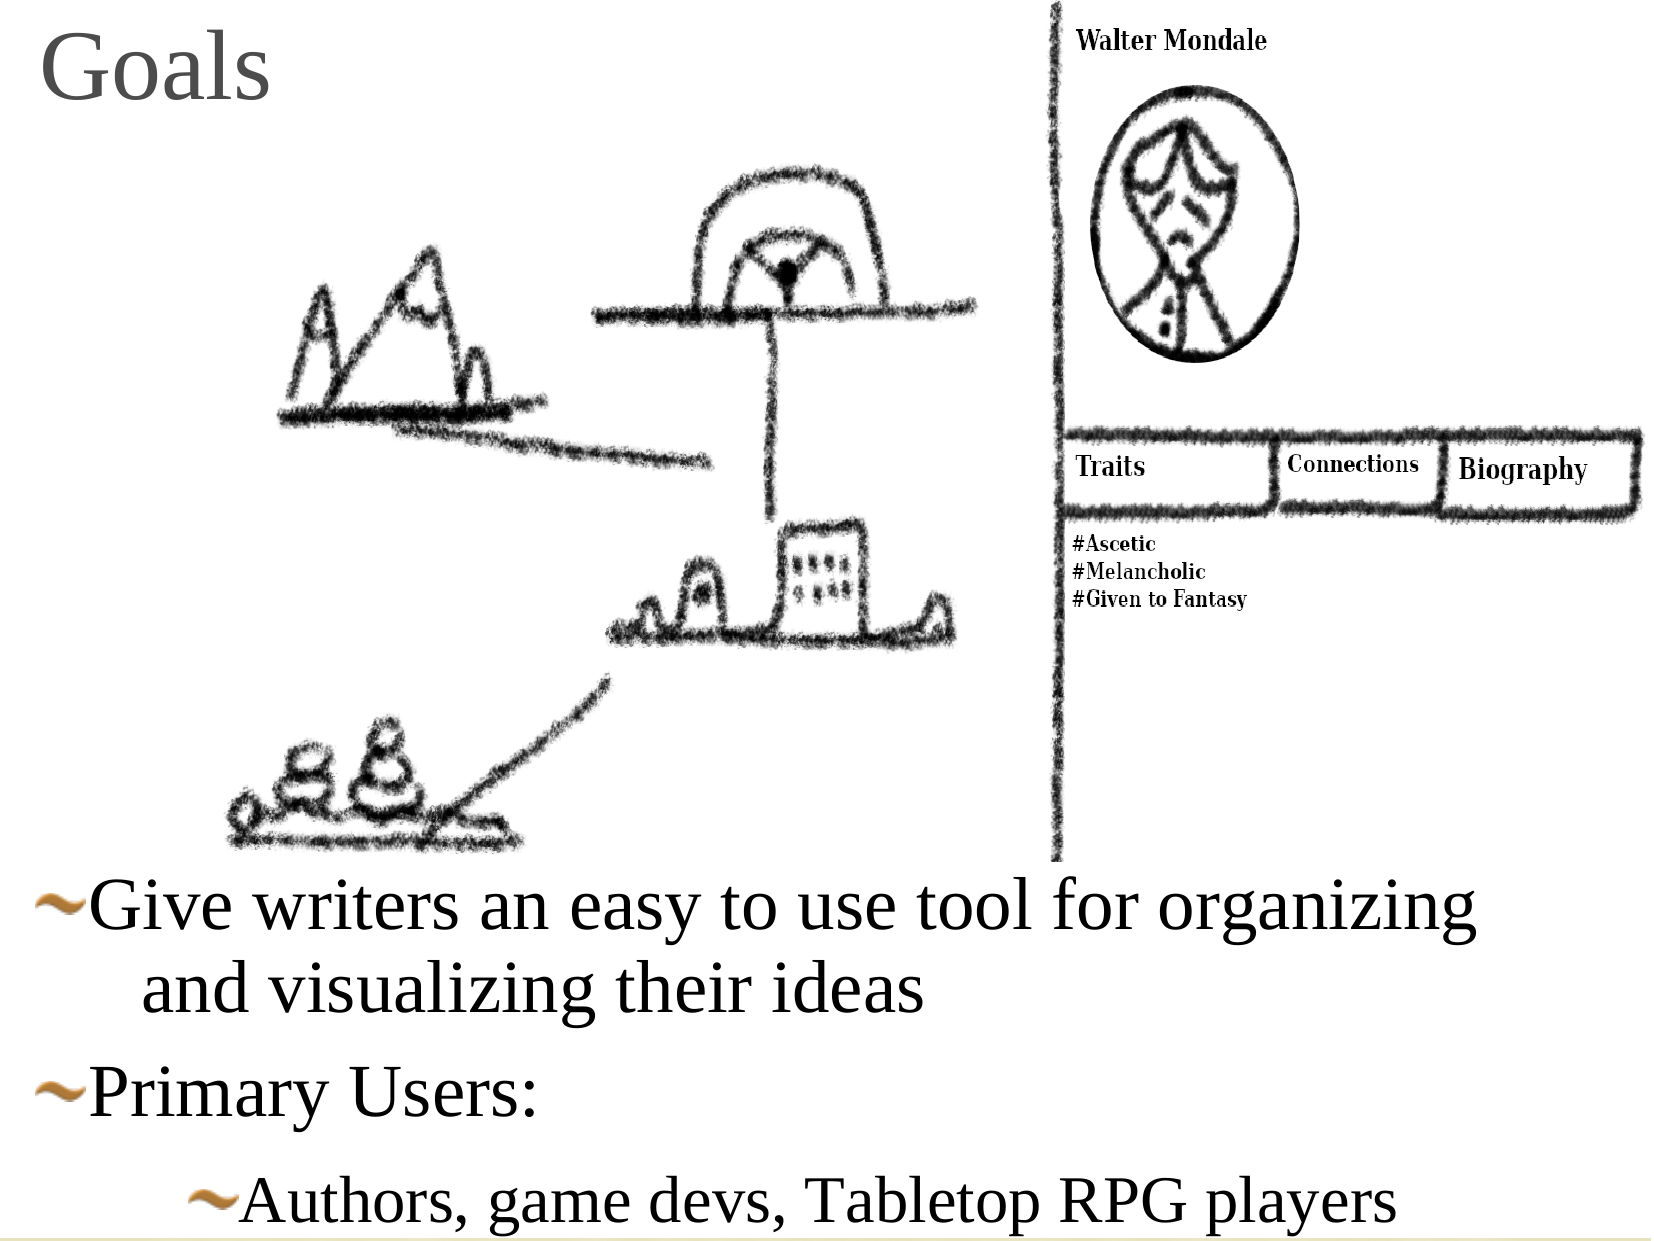

# Goals
Give writers an easy to use tool for organizing and visualizing their ideas
Primary Users:
Authors, game devs, Tabletop RPG players